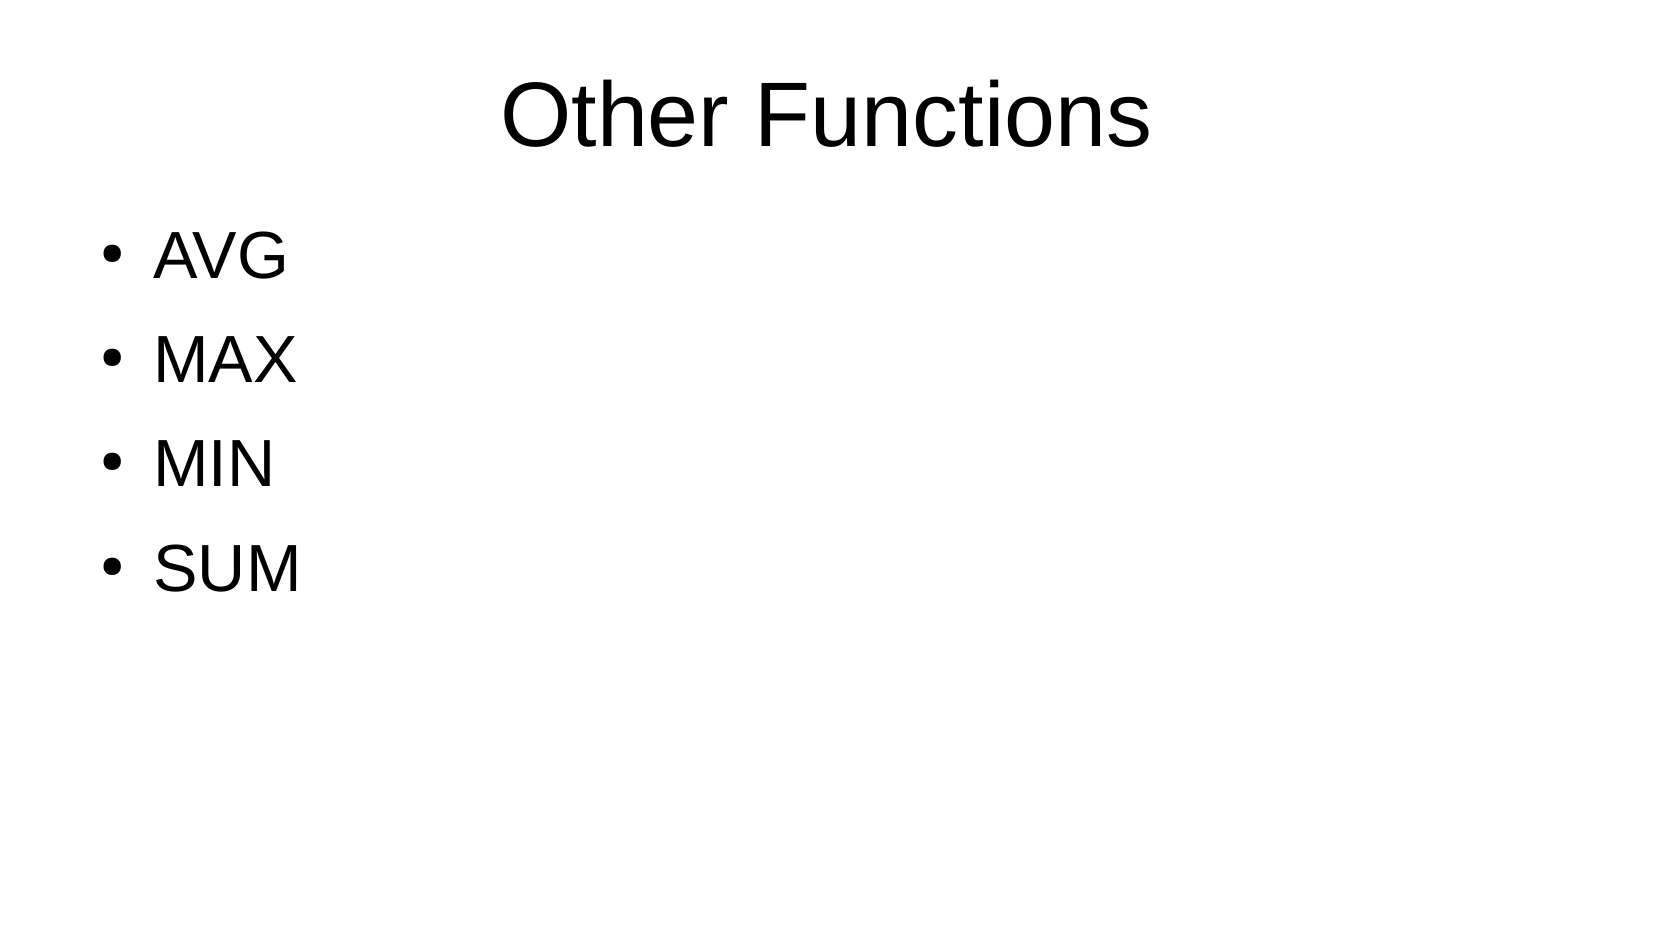

# Other Functions
AVG
MAX
MIN
SUM